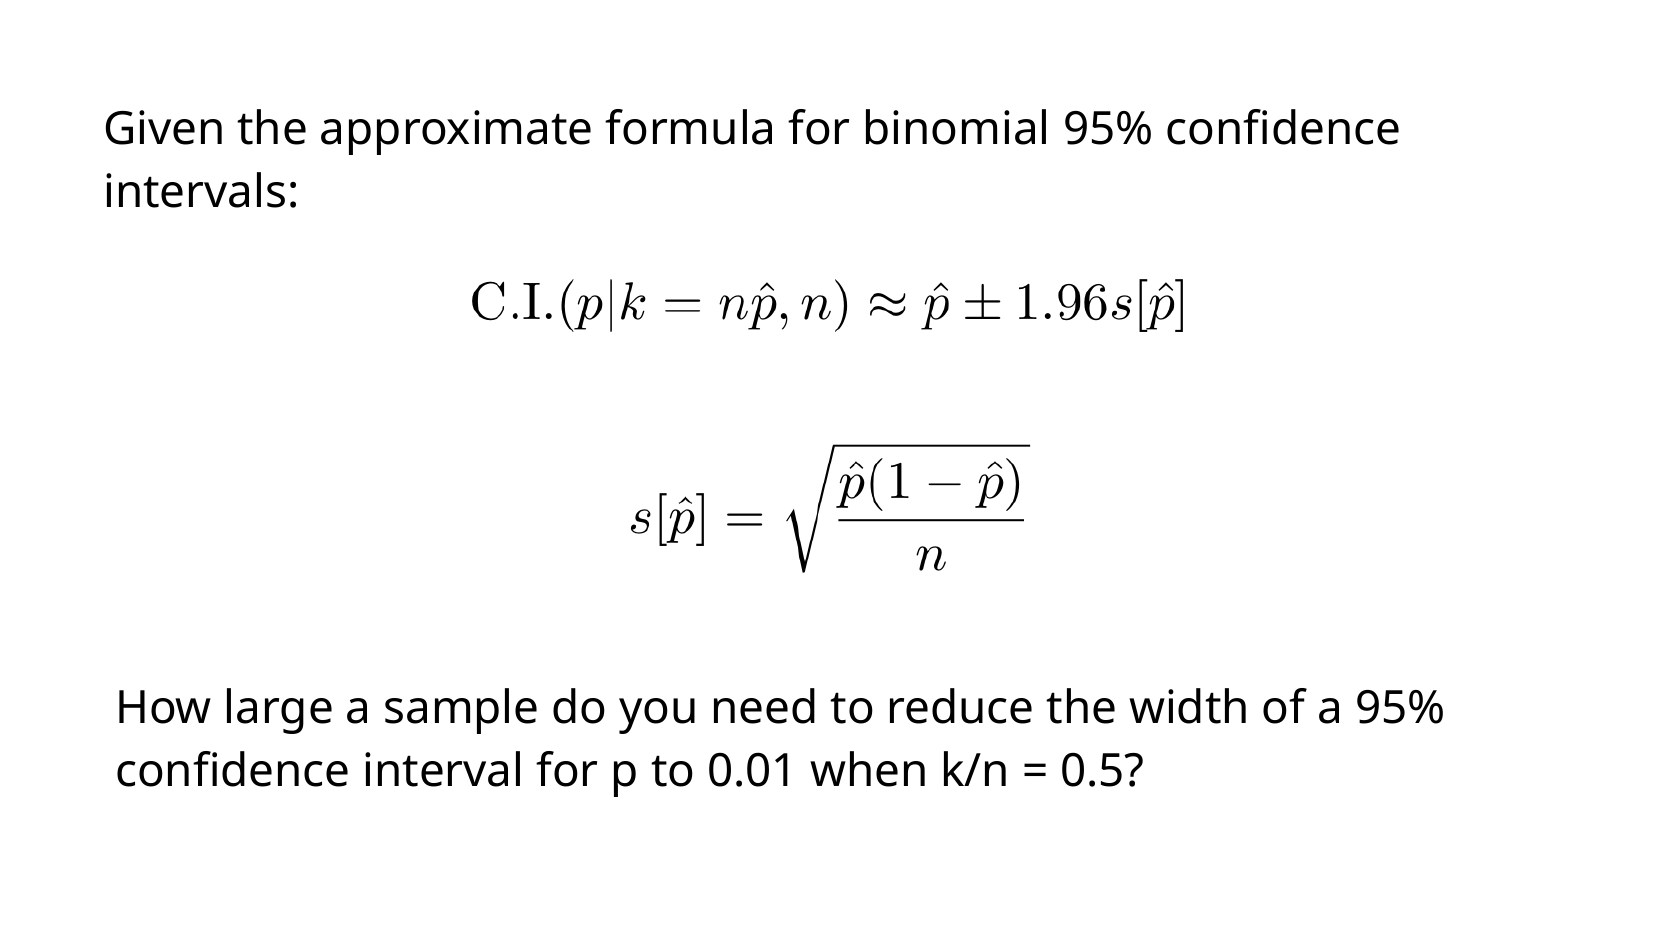

Given the approximate formula for binomial 95% confidence intervals:
How large a sample do you need to reduce the width of a 95% confidence interval for p to 0.01 when k/n = 0.5?